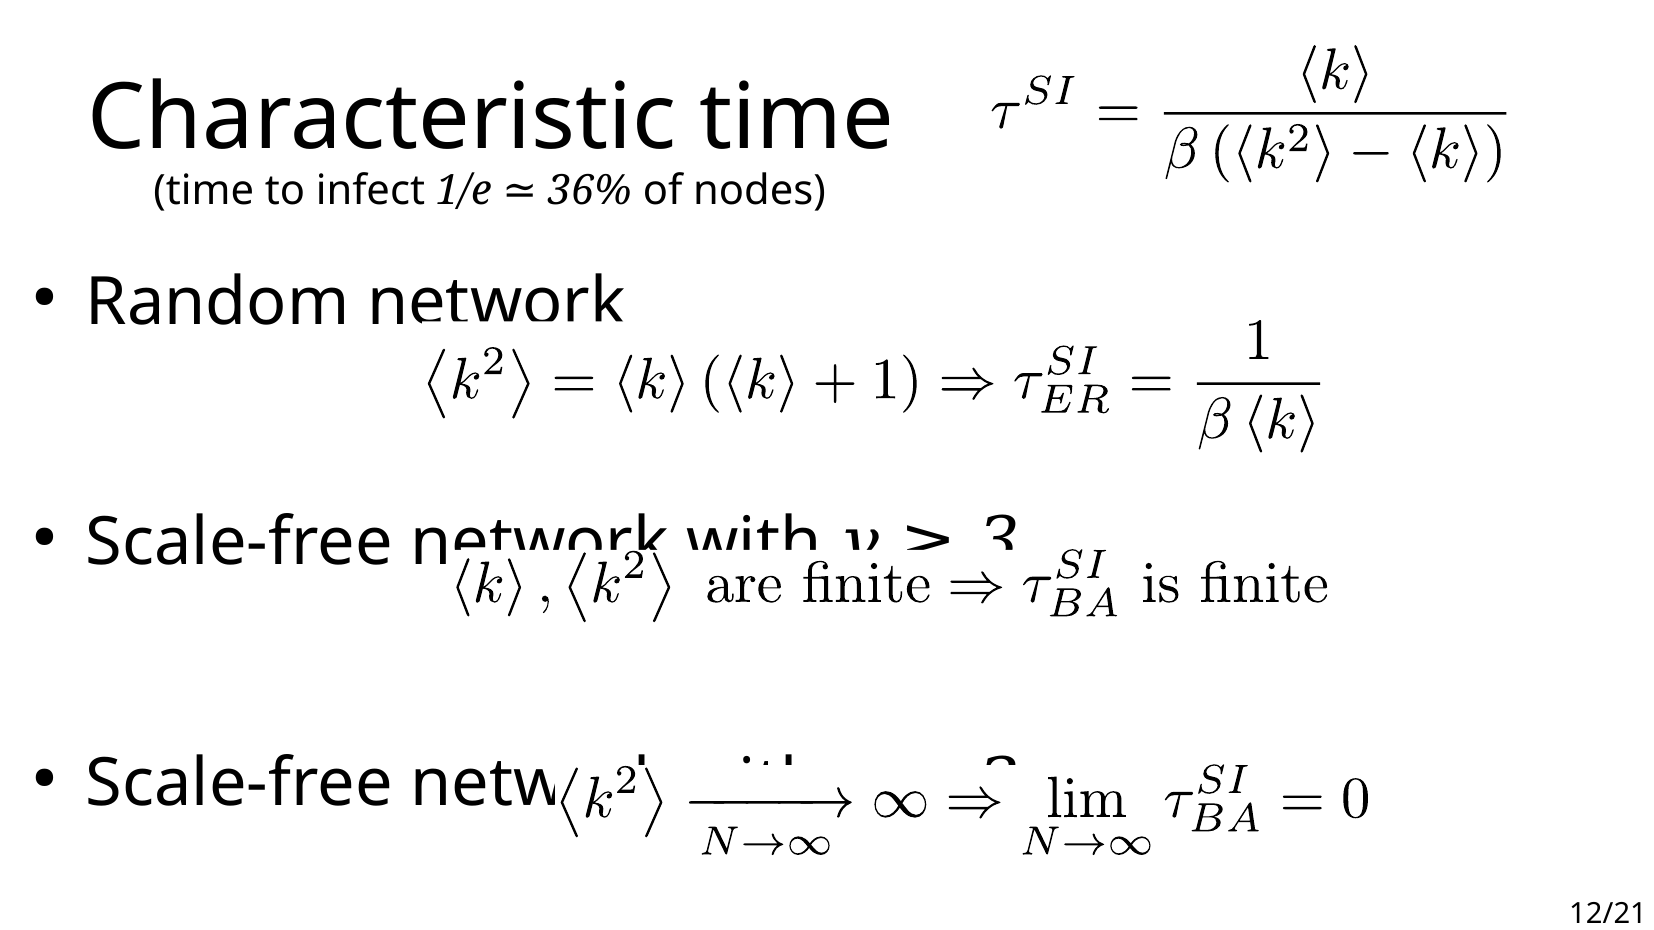

# Characteristic time
(time to infect 1/e ≃ 36% of nodes)
Random network
Scale-free network with γ ≥ 3
Scale-free network with γ < 3
12